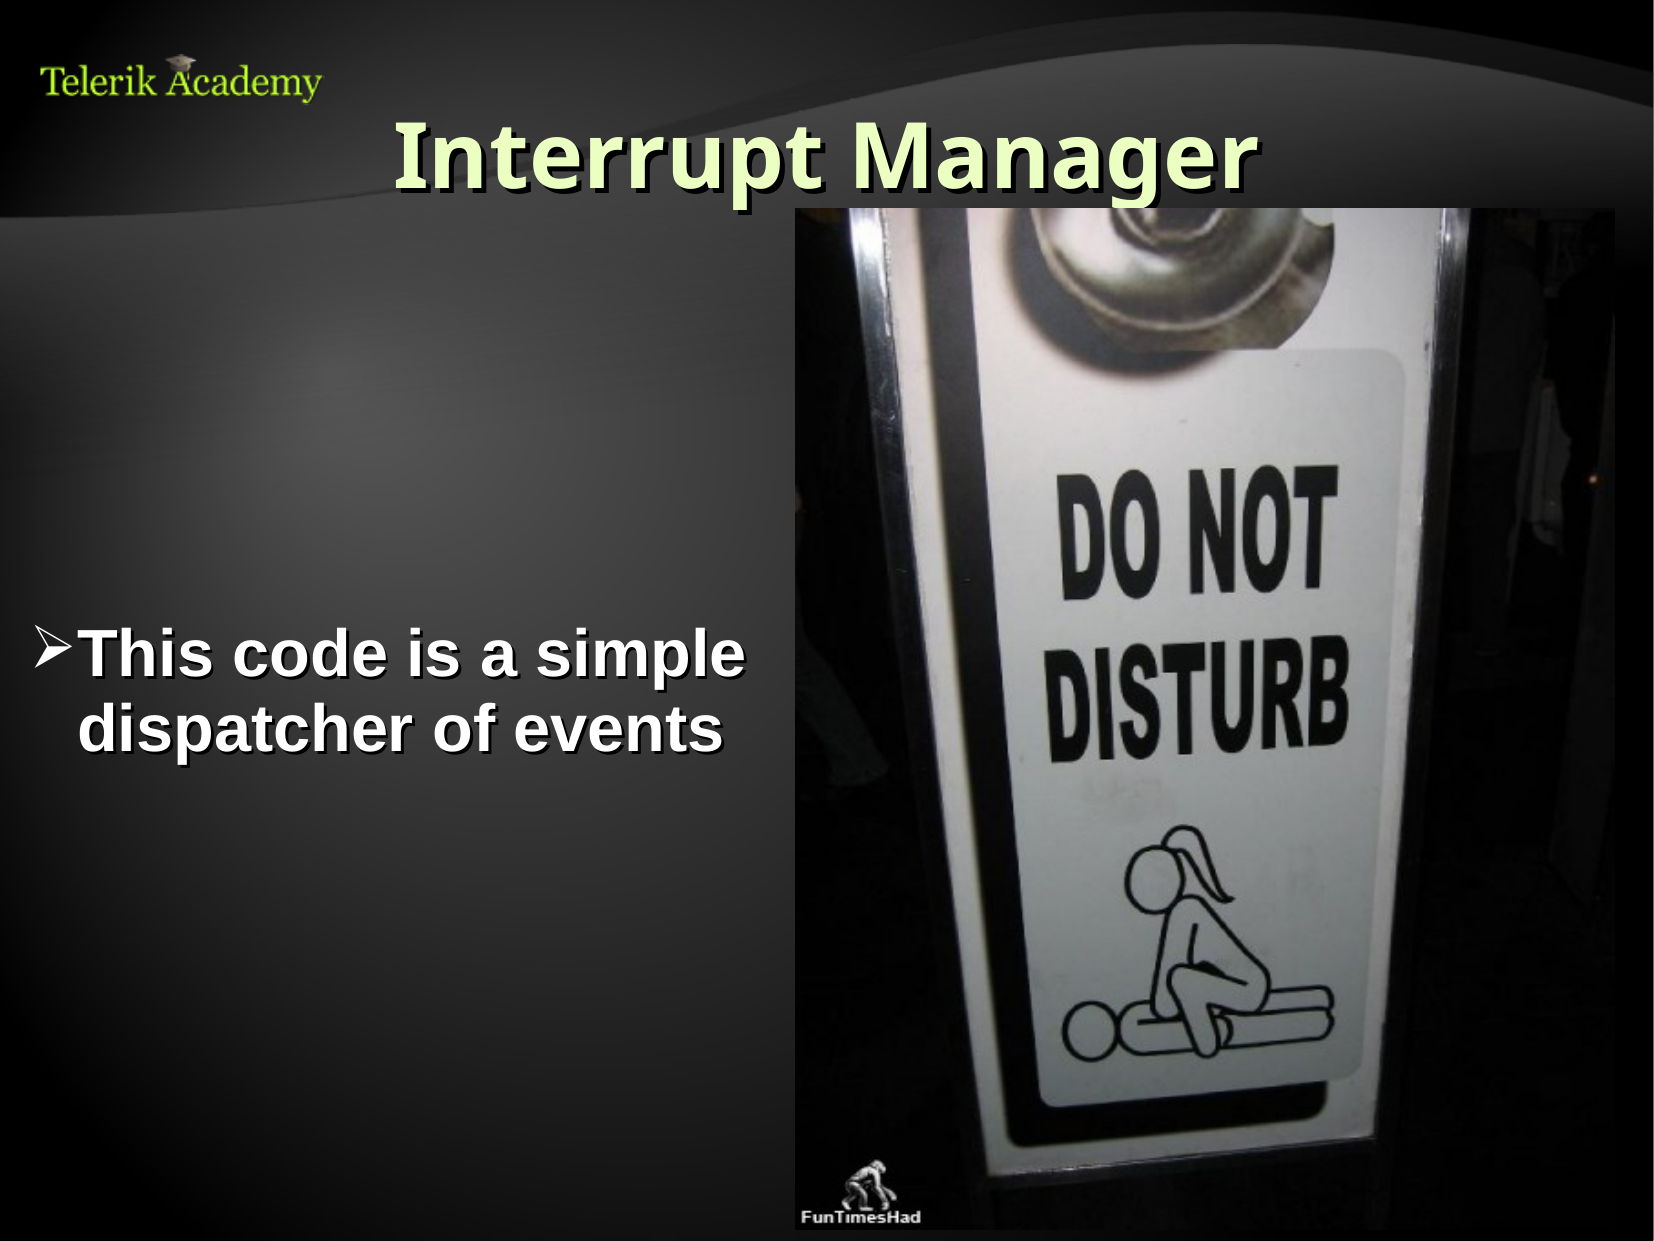

# Interrupt Manager
This code is a simple
dispatcher of events